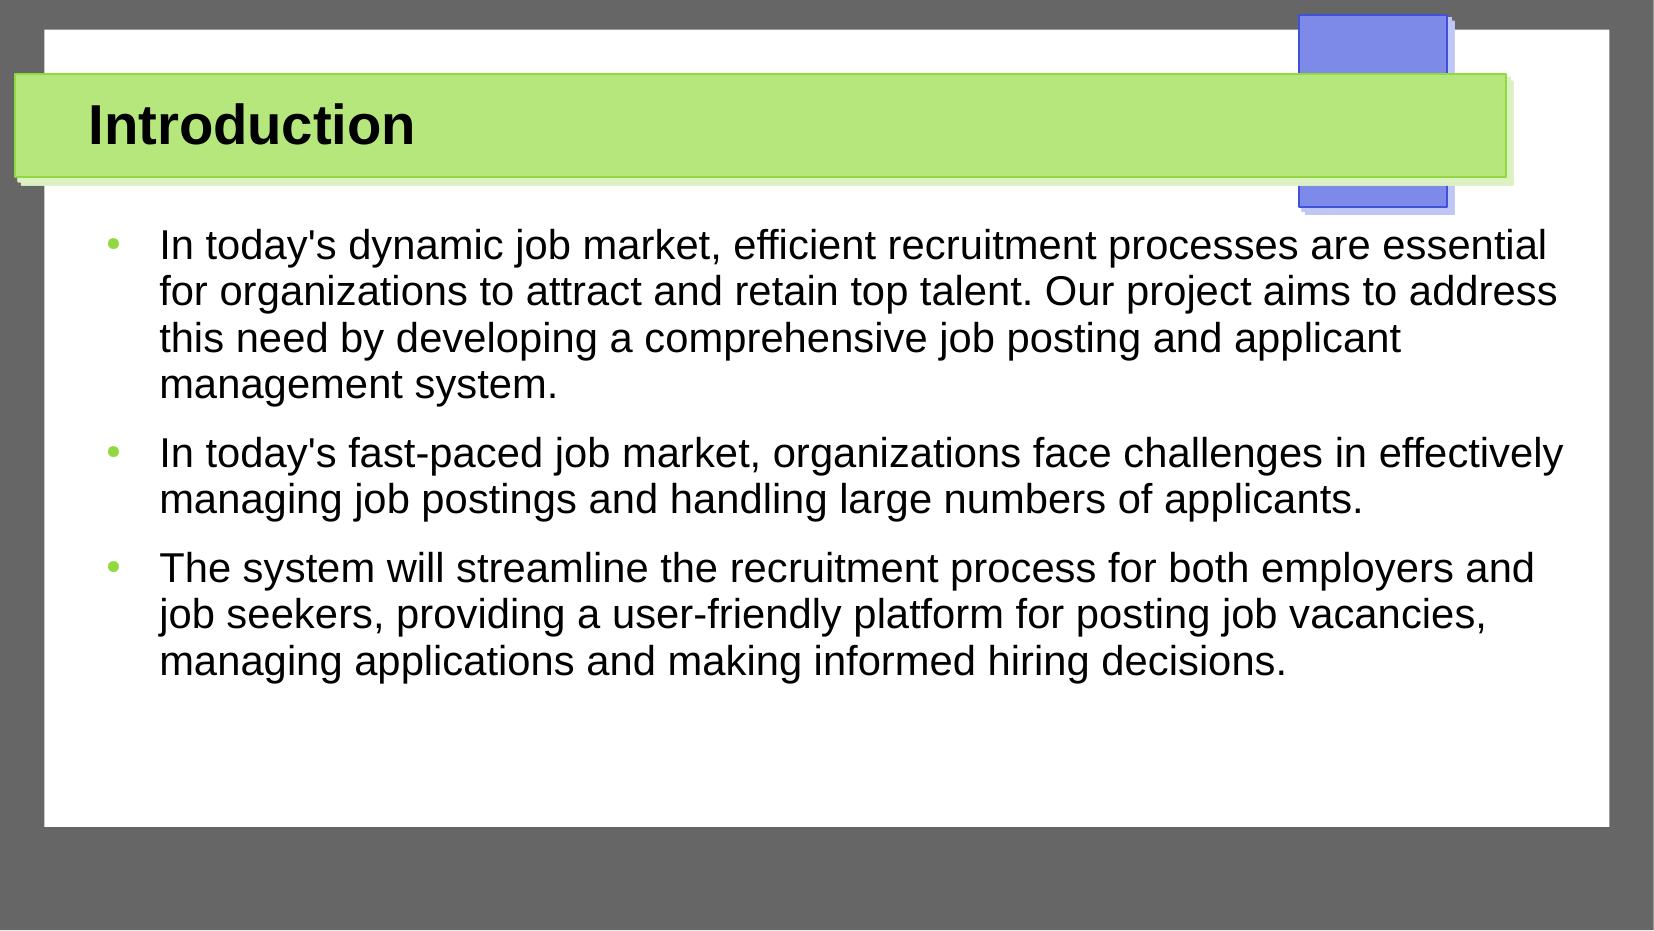

# Introduction
In today's dynamic job market, efficient recruitment processes are essential for organizations to attract and retain top talent. Our project aims to address this need by developing a comprehensive job posting and applicant management system.
In today's fast-paced job market, organizations face challenges in effectively managing job postings and handling large numbers of applicants.
The system will streamline the recruitment process for both employers and job seekers, providing a user-friendly platform for posting job vacancies, managing applications and making informed hiring decisions.